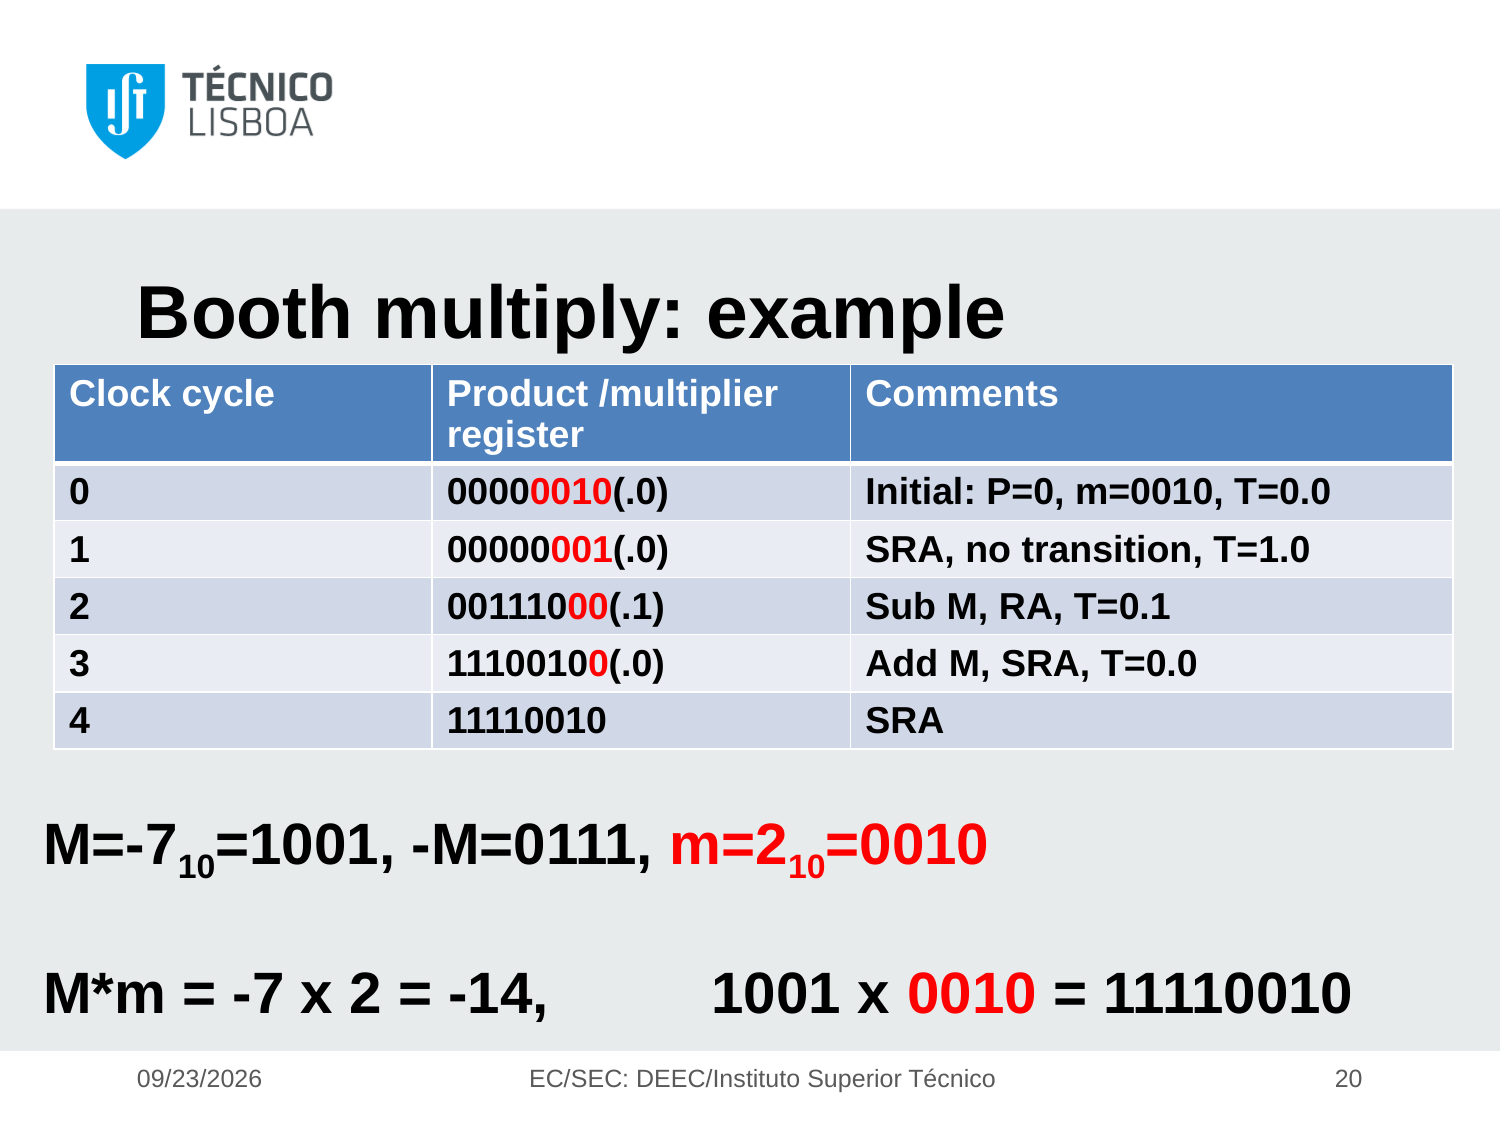

# Booth multiply: example
| Clock cycle | Product /multiplier register | Comments |
| --- | --- | --- |
| 0 | 00000010(.0) | Initial: P=0, m=0010, T=0.0 |
| 1 | 00000001(.0) | SRA, no transition, T=1.0 |
| 2 | 00111000(.1) | Sub M, RA, T=0.1 |
| 3 | 11100100(.0) | Add M, SRA, T=0.0 |
| 4 | 11110010 | SRA |
M=-710=1001, -M=0111, m=210=0010
M*m = -7 x 2 = -14, 1001 x 0010 = 11110010
EC/SEC: DEEC/Instituto Superior Técnico